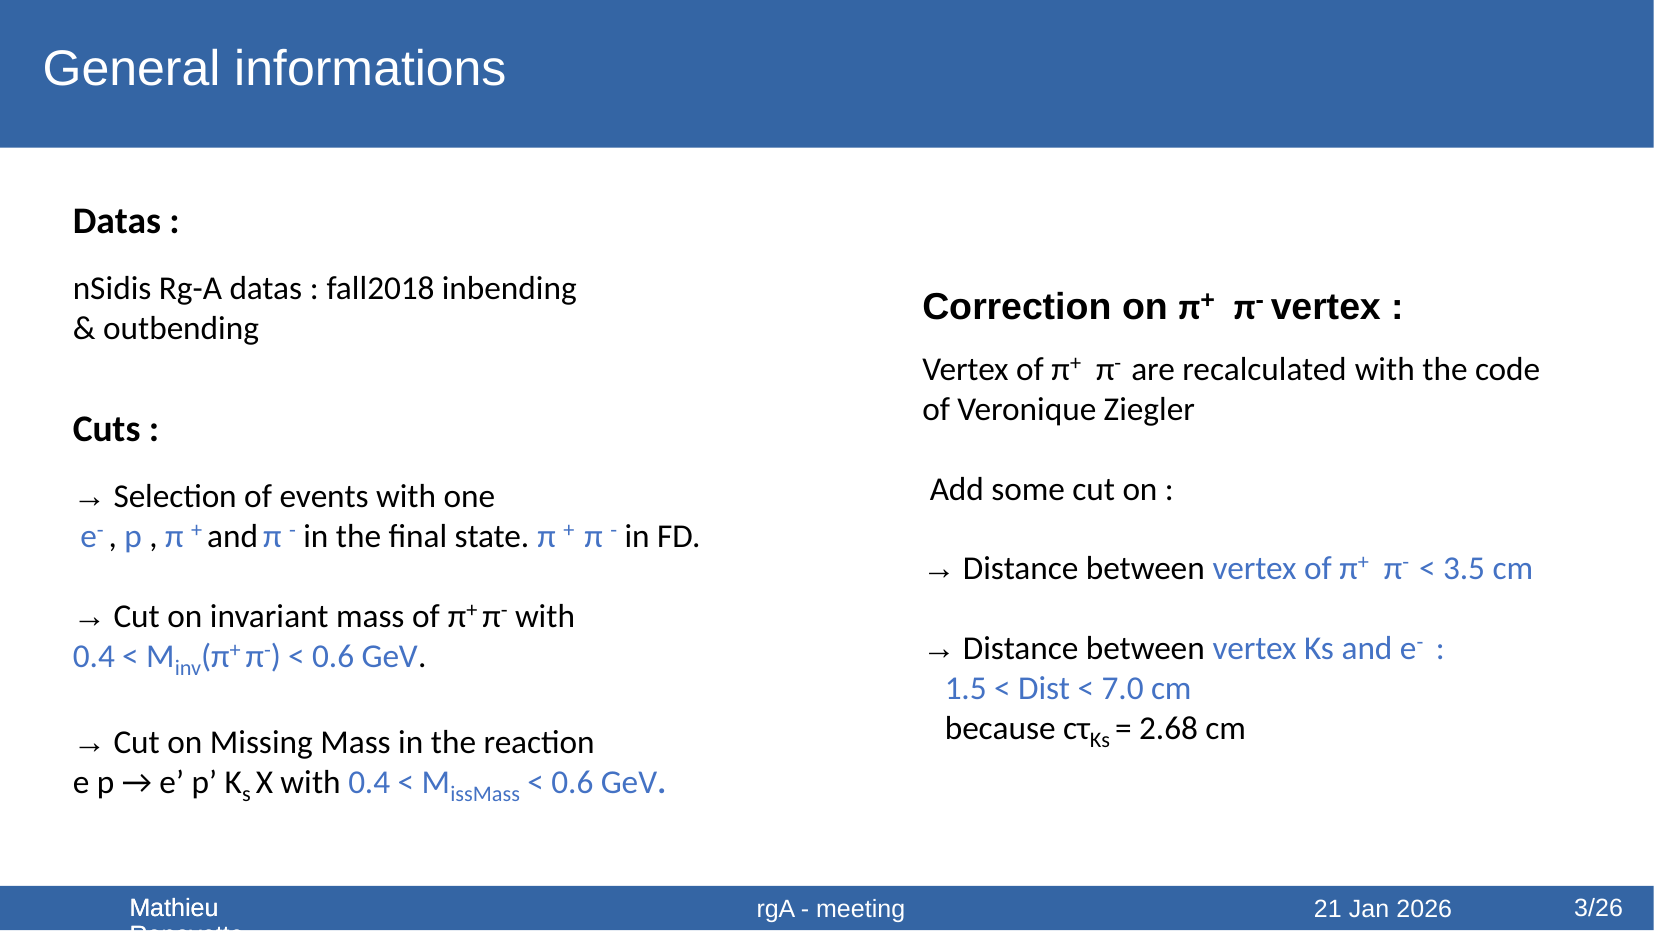

General informations
Datas :
nSidis Rg-A datas : fall2018 inbending
& outbending
Correction on π+  π- vertex :
Vertex of π+  π- are recalculated with the code
of Veronique Ziegler
 Add some cut on :
→ Distance between vertex of π+  π- < 3.5 cm
→ Distance between vertex Ks and e- :
 1.5 < Dist < 7.0 cm
 because cτKs = 2.68 cm
Cuts :
→ Selection of events with one
 e- , p , π + and π - in the final state. π + π - in FD.
→ Cut on invariant mass of π+ π- with
0.4 < Minv(π+ π-) < 0.6 GeV.
→ Cut on Missing Mass in the reaction
e p → e’ p’ Ks X with 0.4 < MissMass < 0.6 GeV.
Mathieu Ronayette
3/26
Mathieu Ronayette
 rgA - meeting
21 Jan 2026